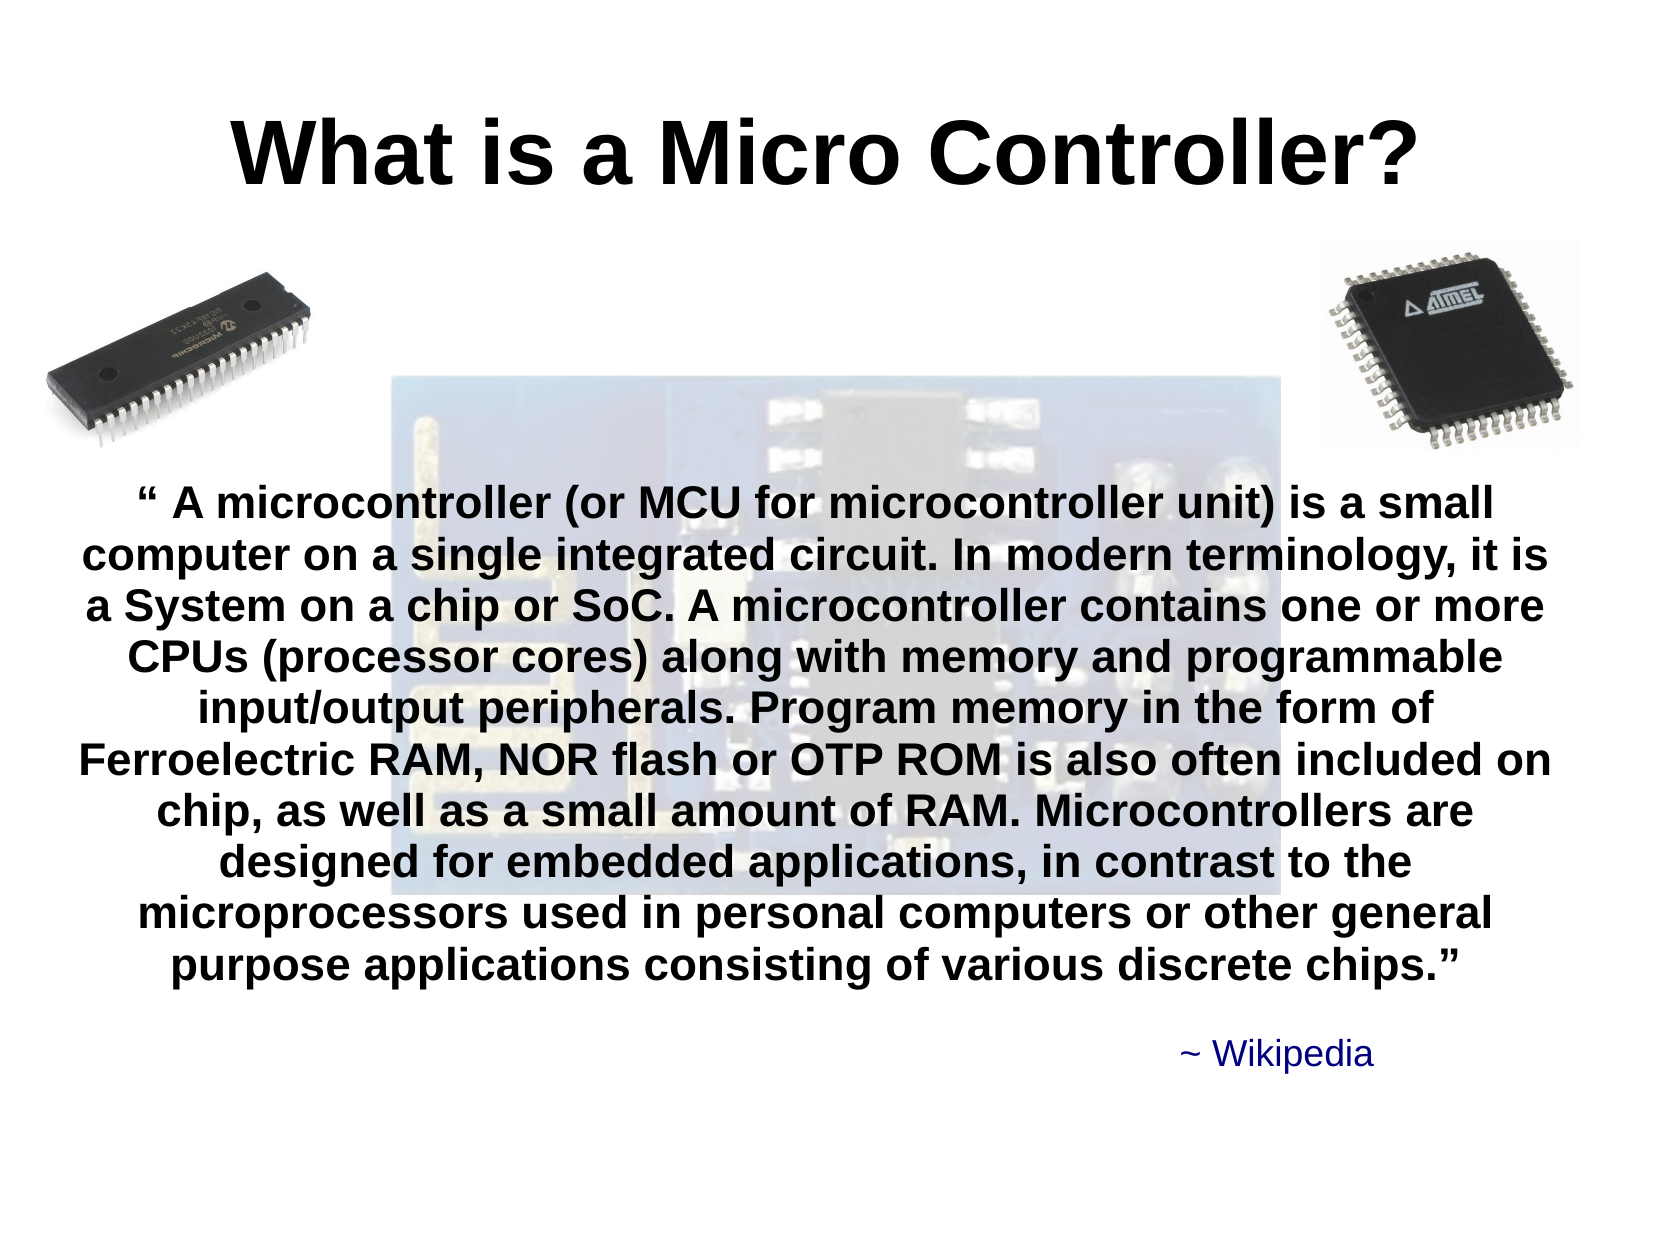

# What is a Micro Controller?
“ A microcontroller (or MCU for microcontroller unit) is a small computer on a single integrated circuit. In modern terminology, it is a System on a chip or SoC. A microcontroller contains one or more CPUs (processor cores) along with memory and programmable input/output peripherals. Program memory in the form of Ferroelectric RAM, NOR flash or OTP ROM is also often included on chip, as well as a small amount of RAM. Microcontrollers are designed for embedded applications, in contrast to the microprocessors used in personal computers or other general purpose applications consisting of various discrete chips.”
~ Wikipedia